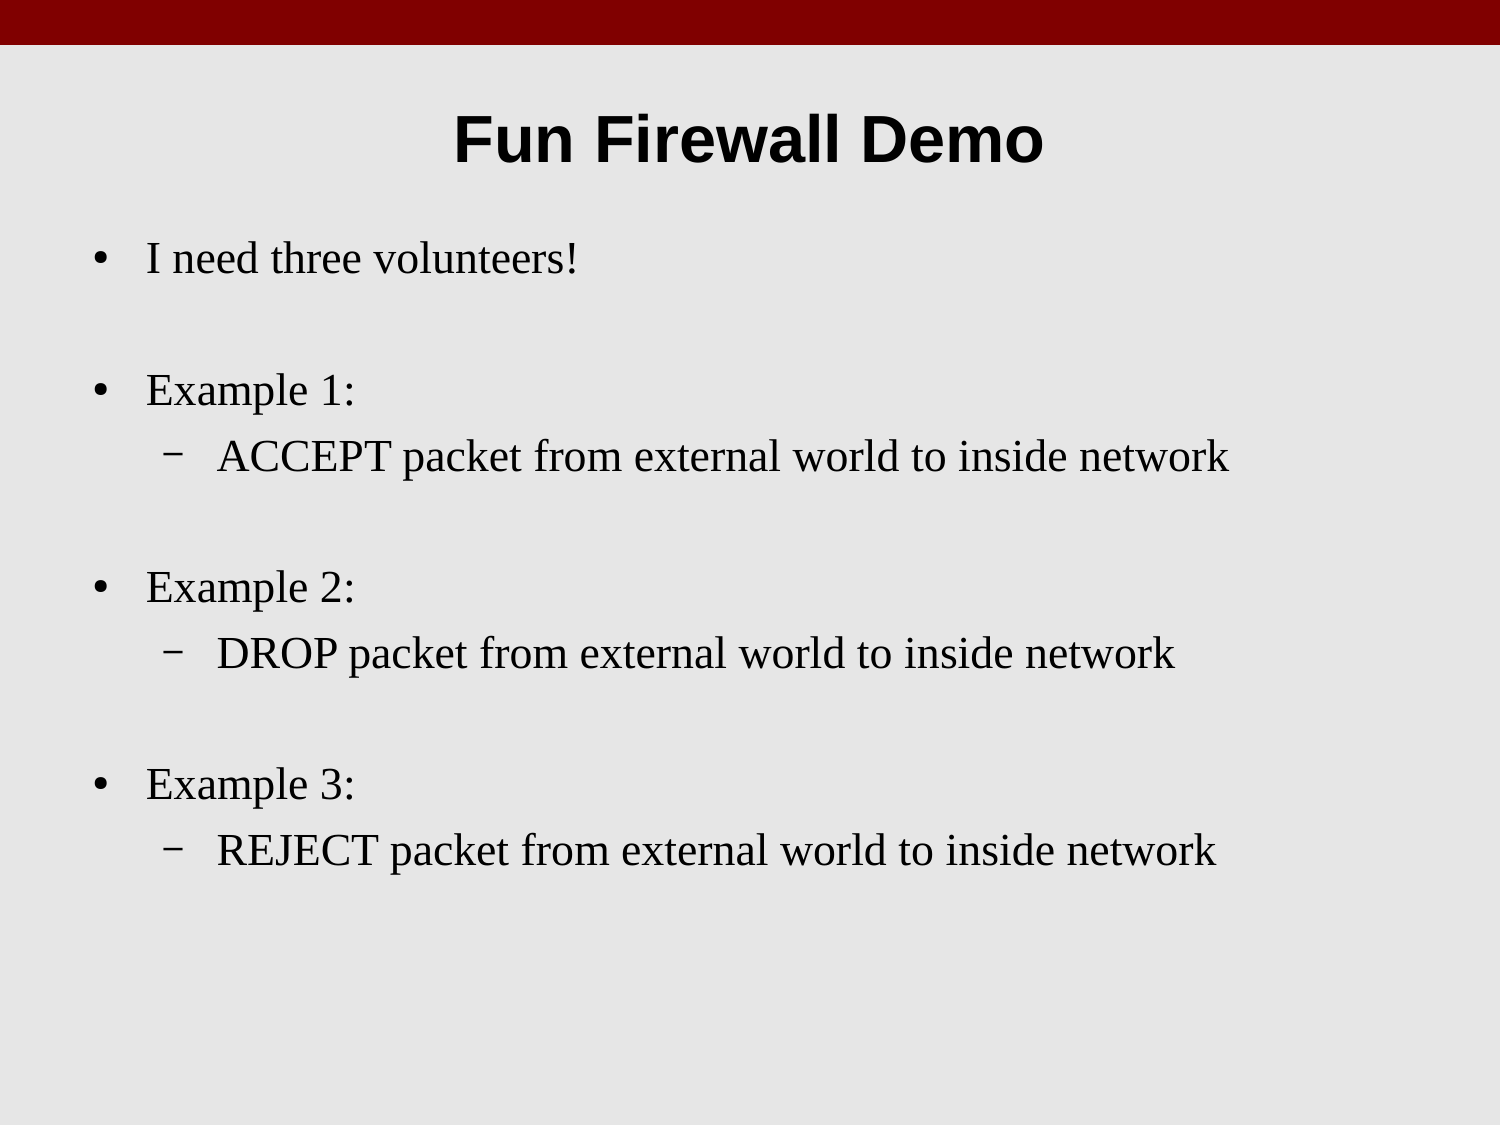

# Fun Firewall Demo
I need three volunteers!
Example 1:
ACCEPT packet from external world to inside network
Example 2:
DROP packet from external world to inside network
Example 3:
REJECT packet from external world to inside network